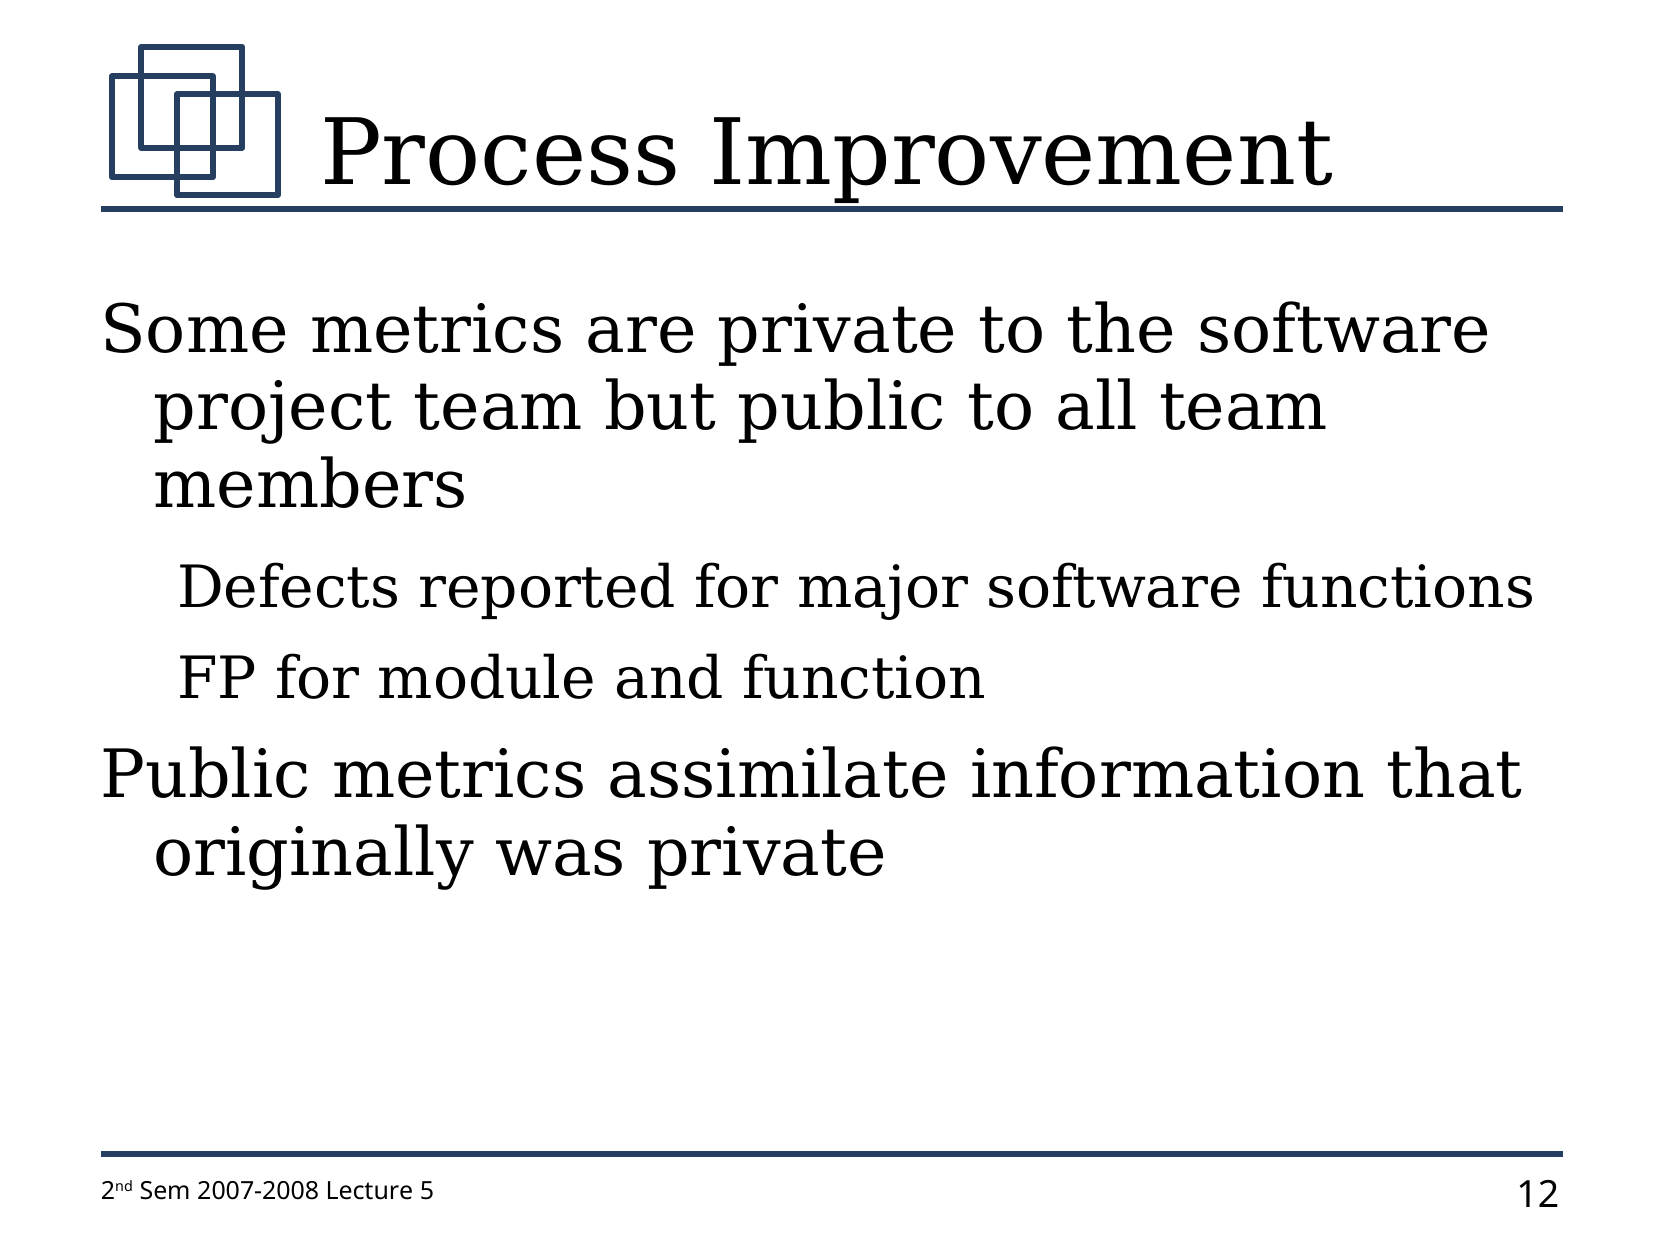

# Process Improvement
Some metrics are private to the software project team but public to all team members
Defects reported for major software functions
FP for module and function
Public metrics assimilate information that originally was private